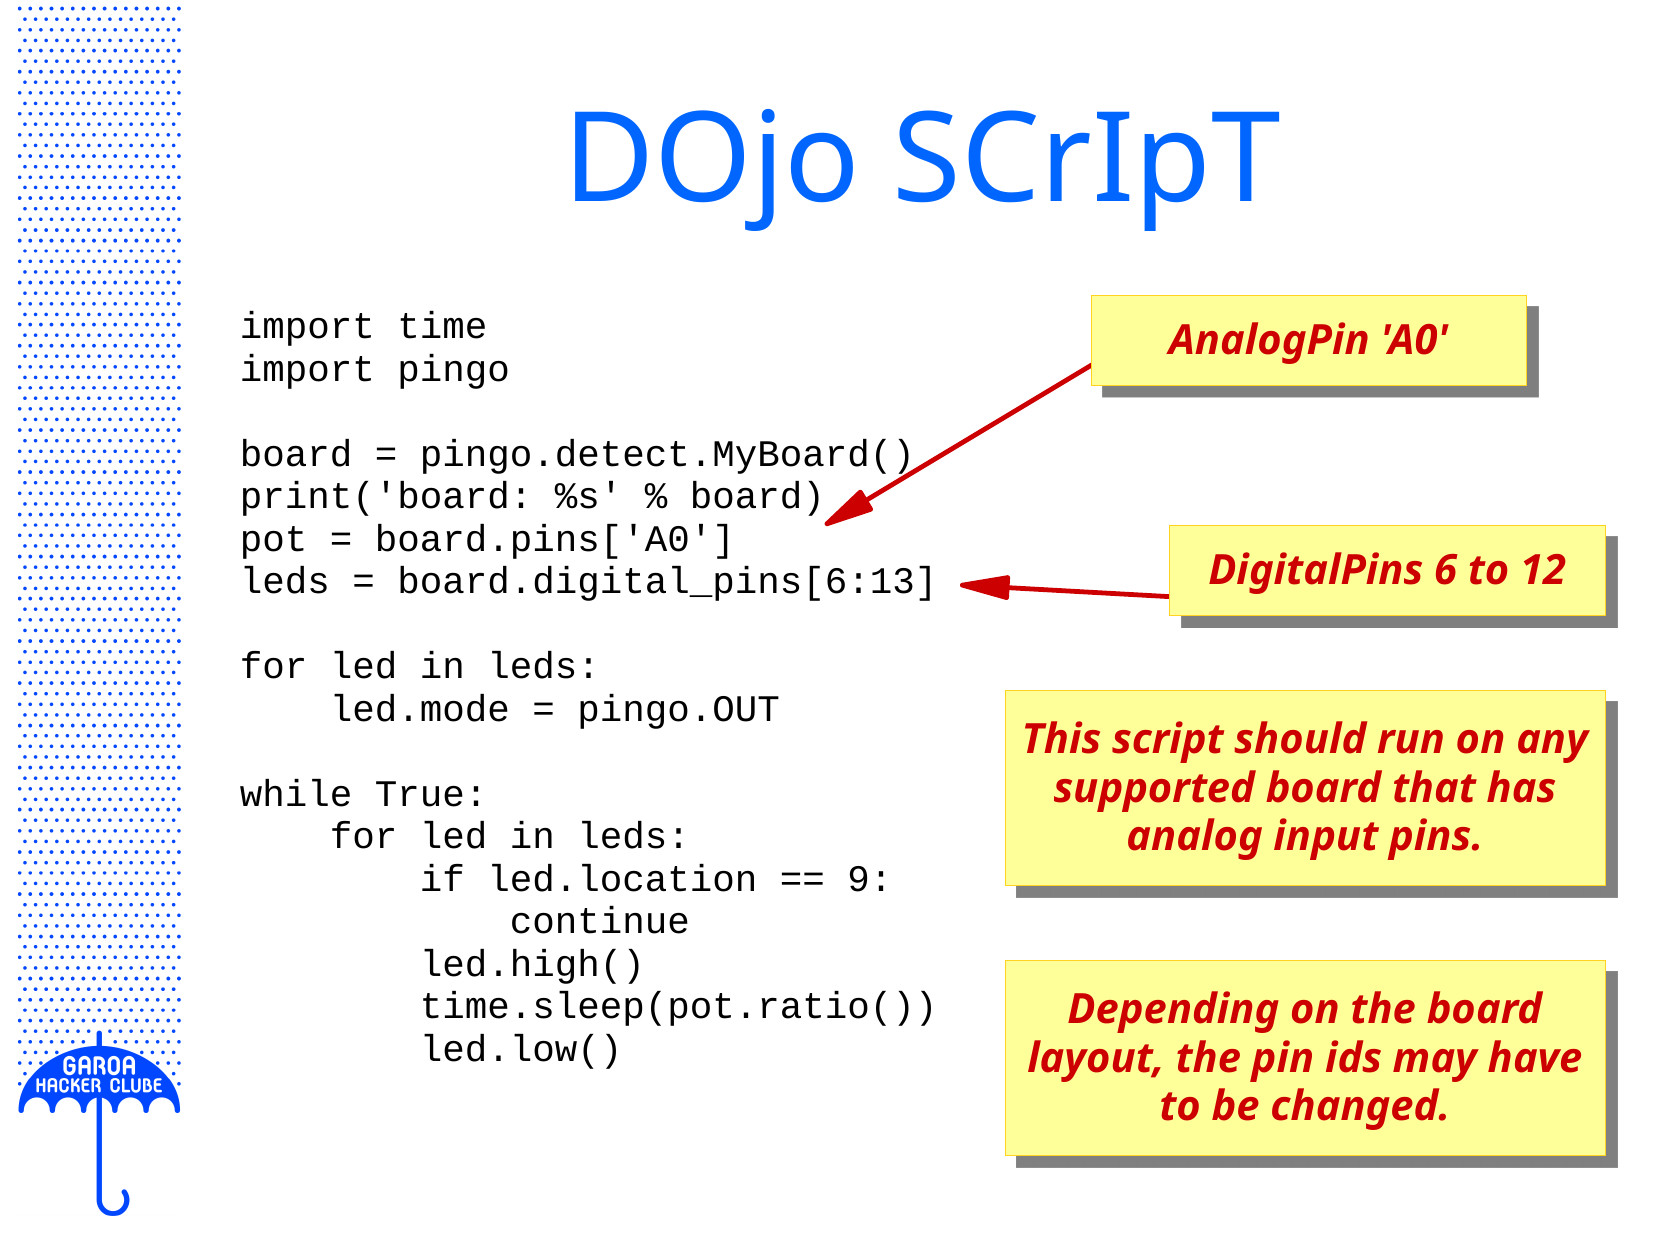

# DOjo SCrIpT
AnalogPin 'A0'
import time
import pingo
board = pingo.detect.MyBoard()
print('board: %s' % board)
pot = board.pins['A0']
leds = board.digital_pins[6:13]
for led in leds:
 led.mode = pingo.OUT
while True:
 for led in leds:
 if led.location == 9:
 continue
 led.high()
 time.sleep(pot.ratio())
 led.low()
DigitalPins 6 to 12
This script should run on any supported board that has analog input pins.
Depending on the board layout, the pin ids may have to be changed.